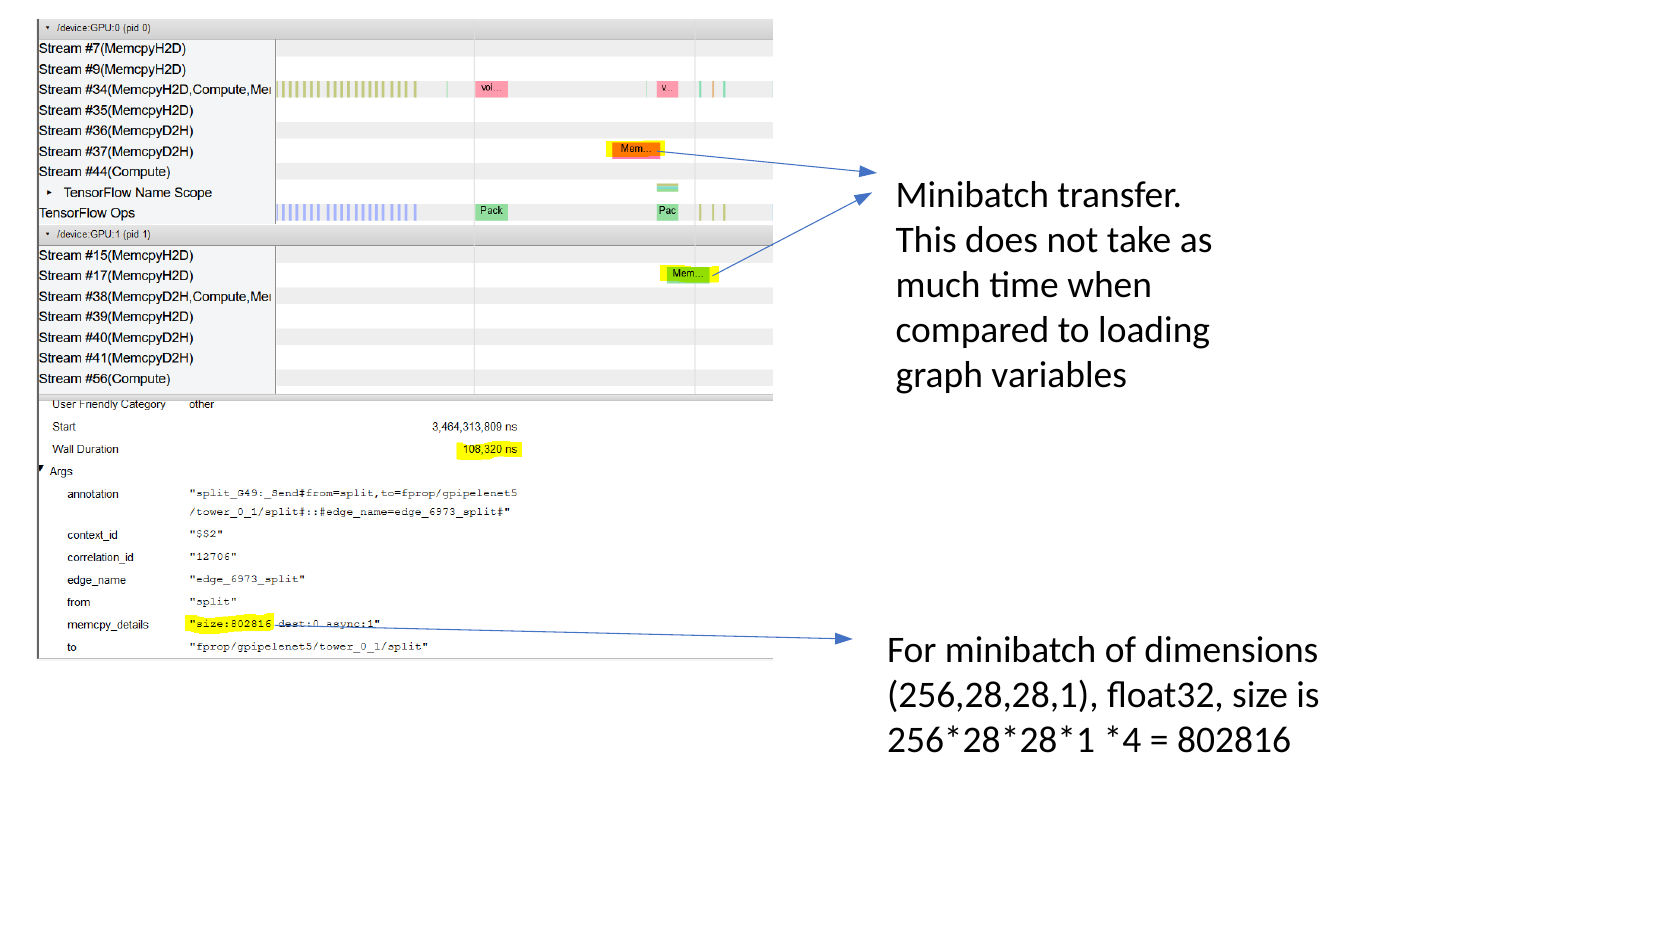

Minibatch transfer. This does not take as much time when compared to loading graph variables
For minibatch of dimensions (256,28,28,1), float32, size is 256*28*28*1 *4 = 802816